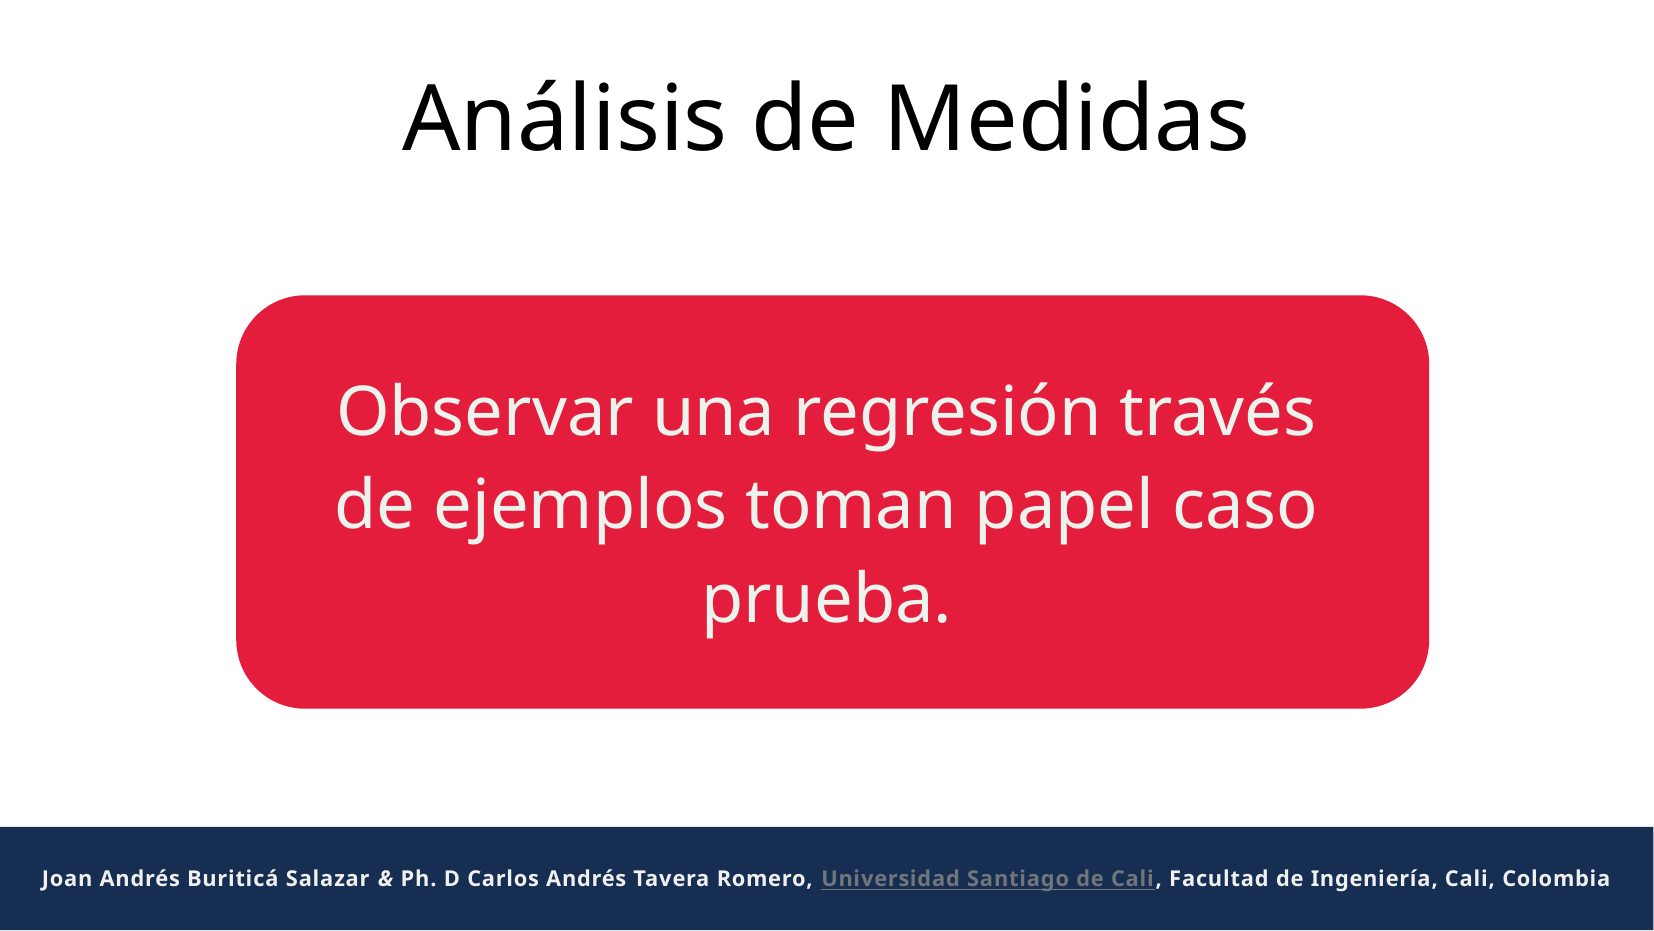

# Análisis de Medidas
Observar una regresión través de ejemplos toman papel caso prueba.